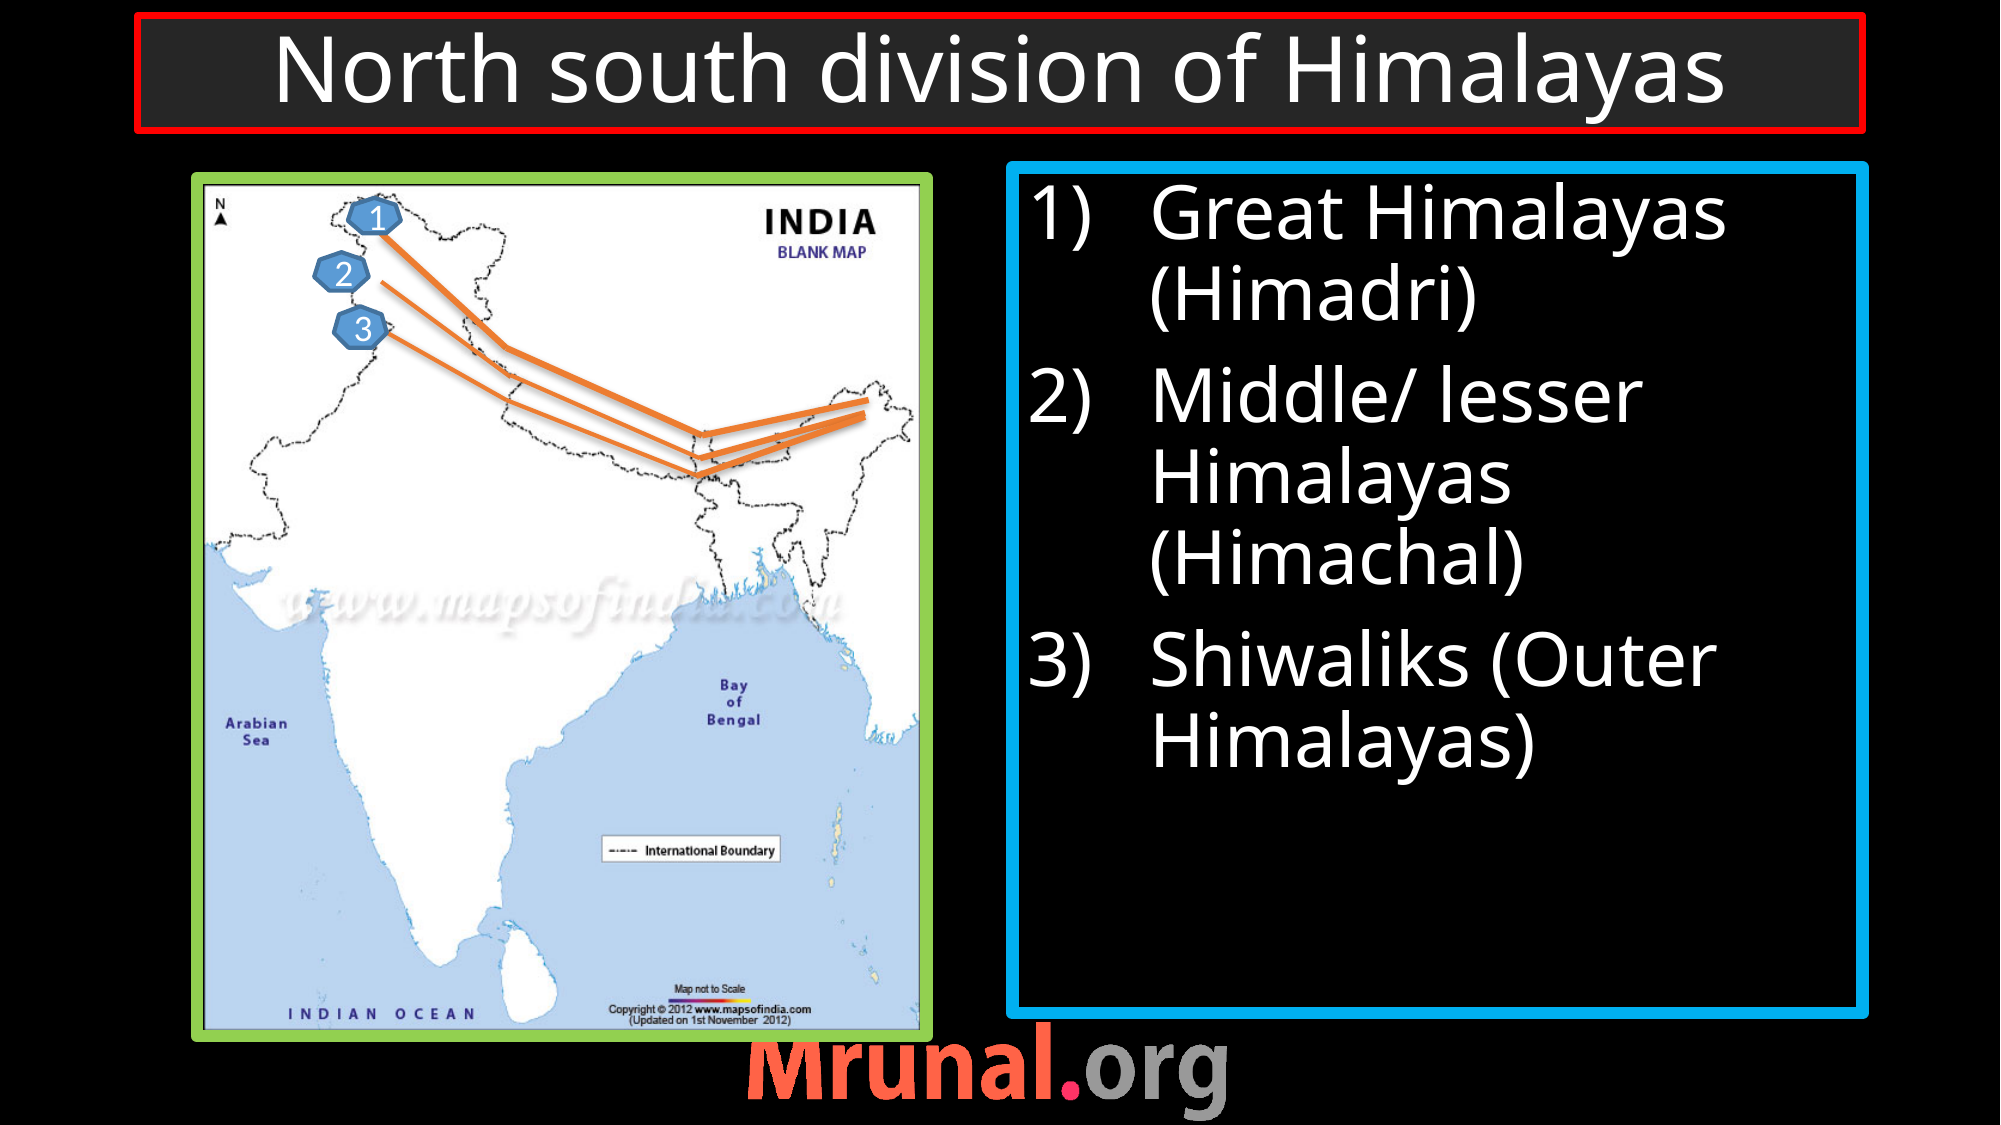

North south division of Himalayas
# Great Himalayas (Himadri)
Middle/ lesser Himalayas (Himachal)
Shiwaliks (Outer Himalayas)
1
2
3